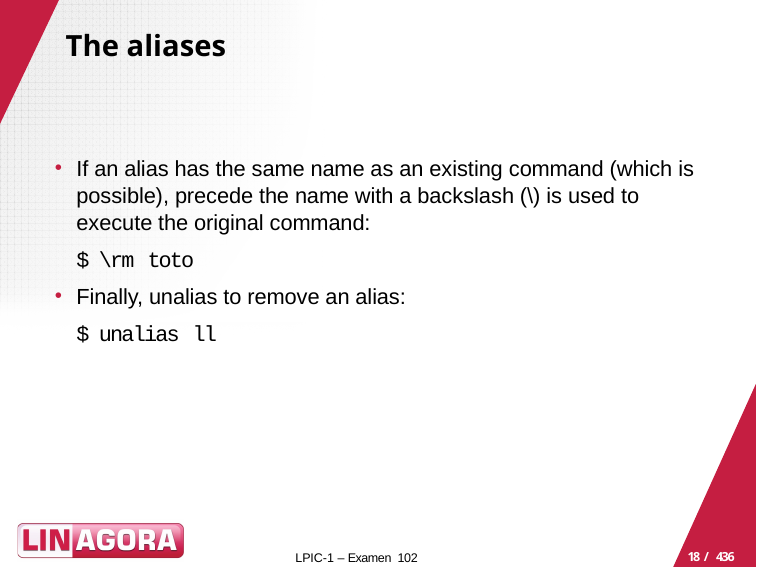

# The aliases
If an alias has the same name as an existing command (which is possible), precede the name with a backslash (\) is used to execute the original command:
$ \rm toto
Finally, unalias to remove an alias:
$ unalias ll
LPIC-1 – Examen 102